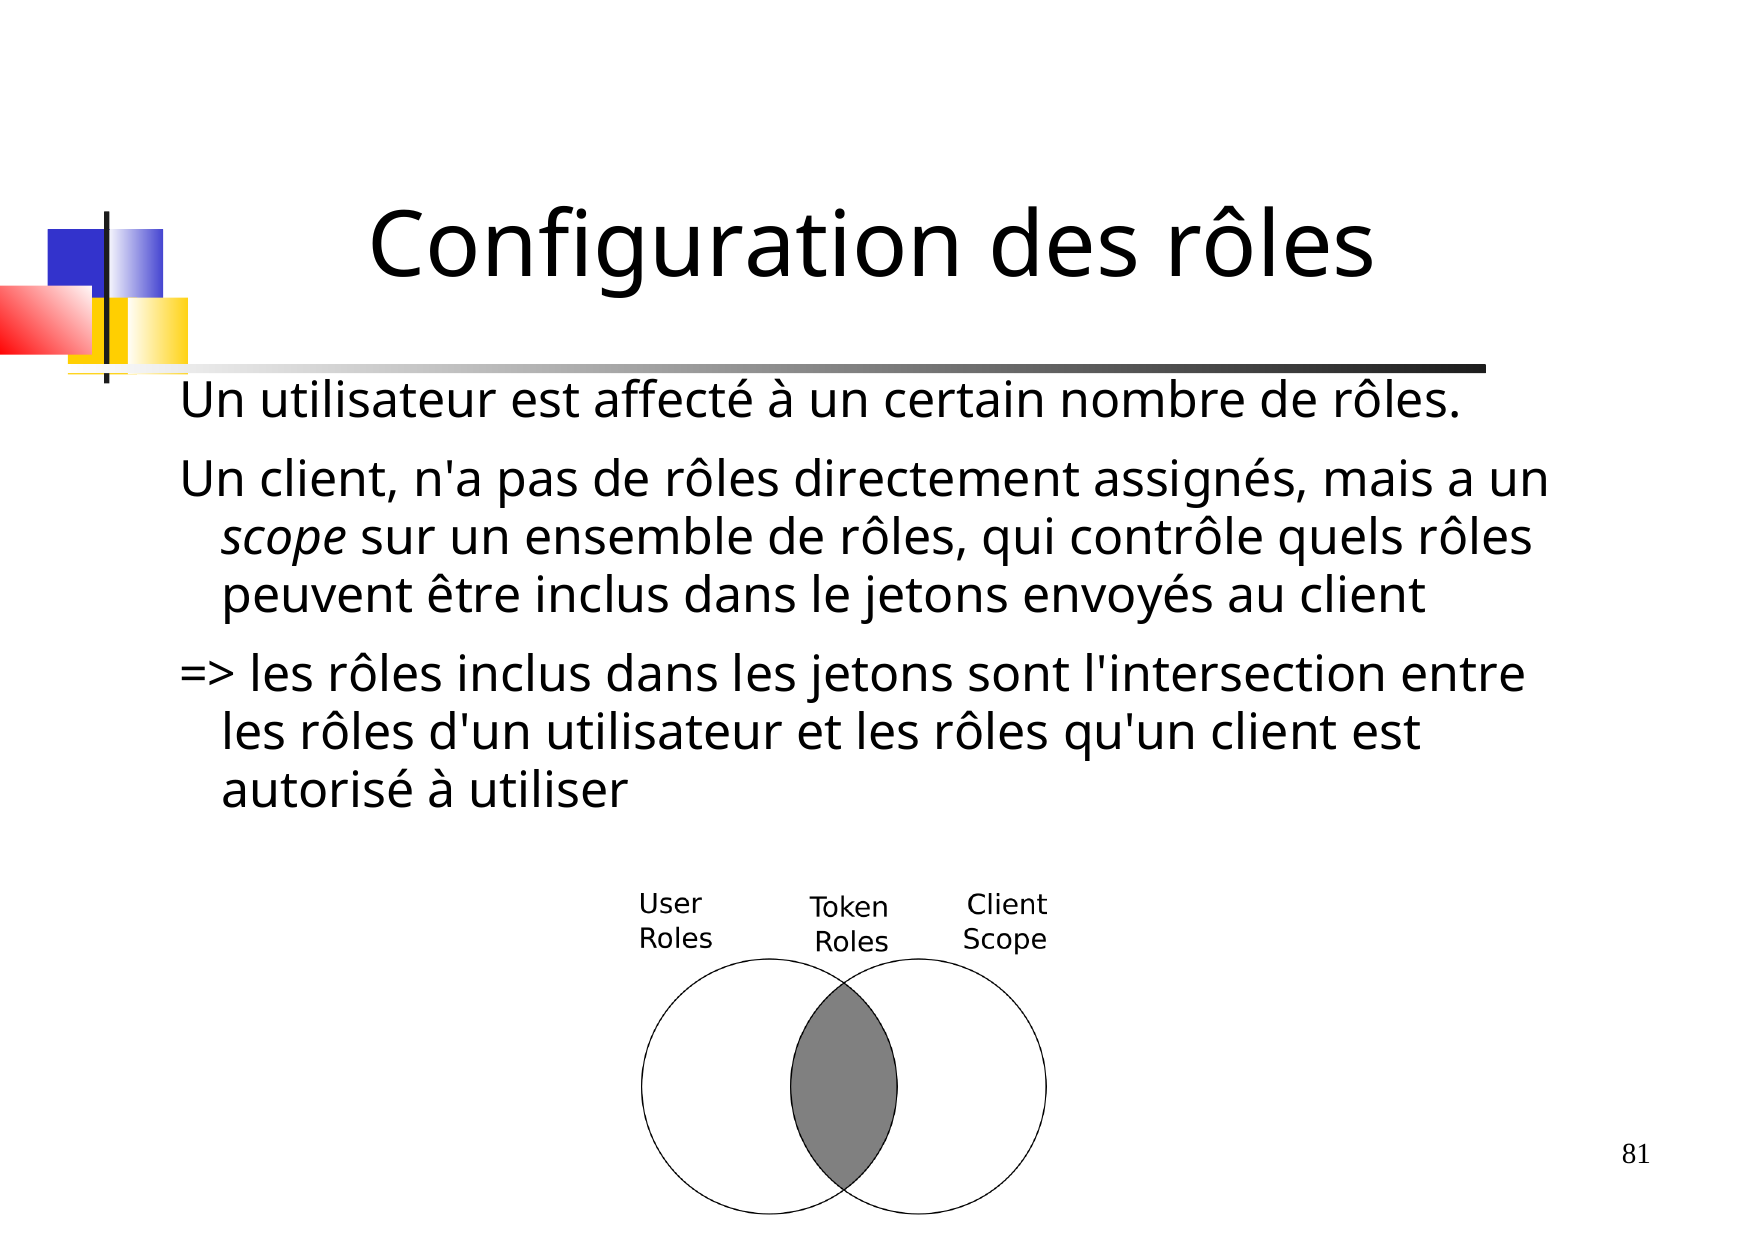

# Configuration des rôles
Un utilisateur est affecté à un certain nombre de rôles.
Un client, n'a pas de rôles directement assignés, mais a un scope sur un ensemble de rôles, qui contrôle quels rôles peuvent être inclus dans le jetons envoyés au client
=> les rôles inclus dans les jetons sont l'intersection entre les rôles d'un utilisateur et les rôles qu'un client est autorisé à utiliser